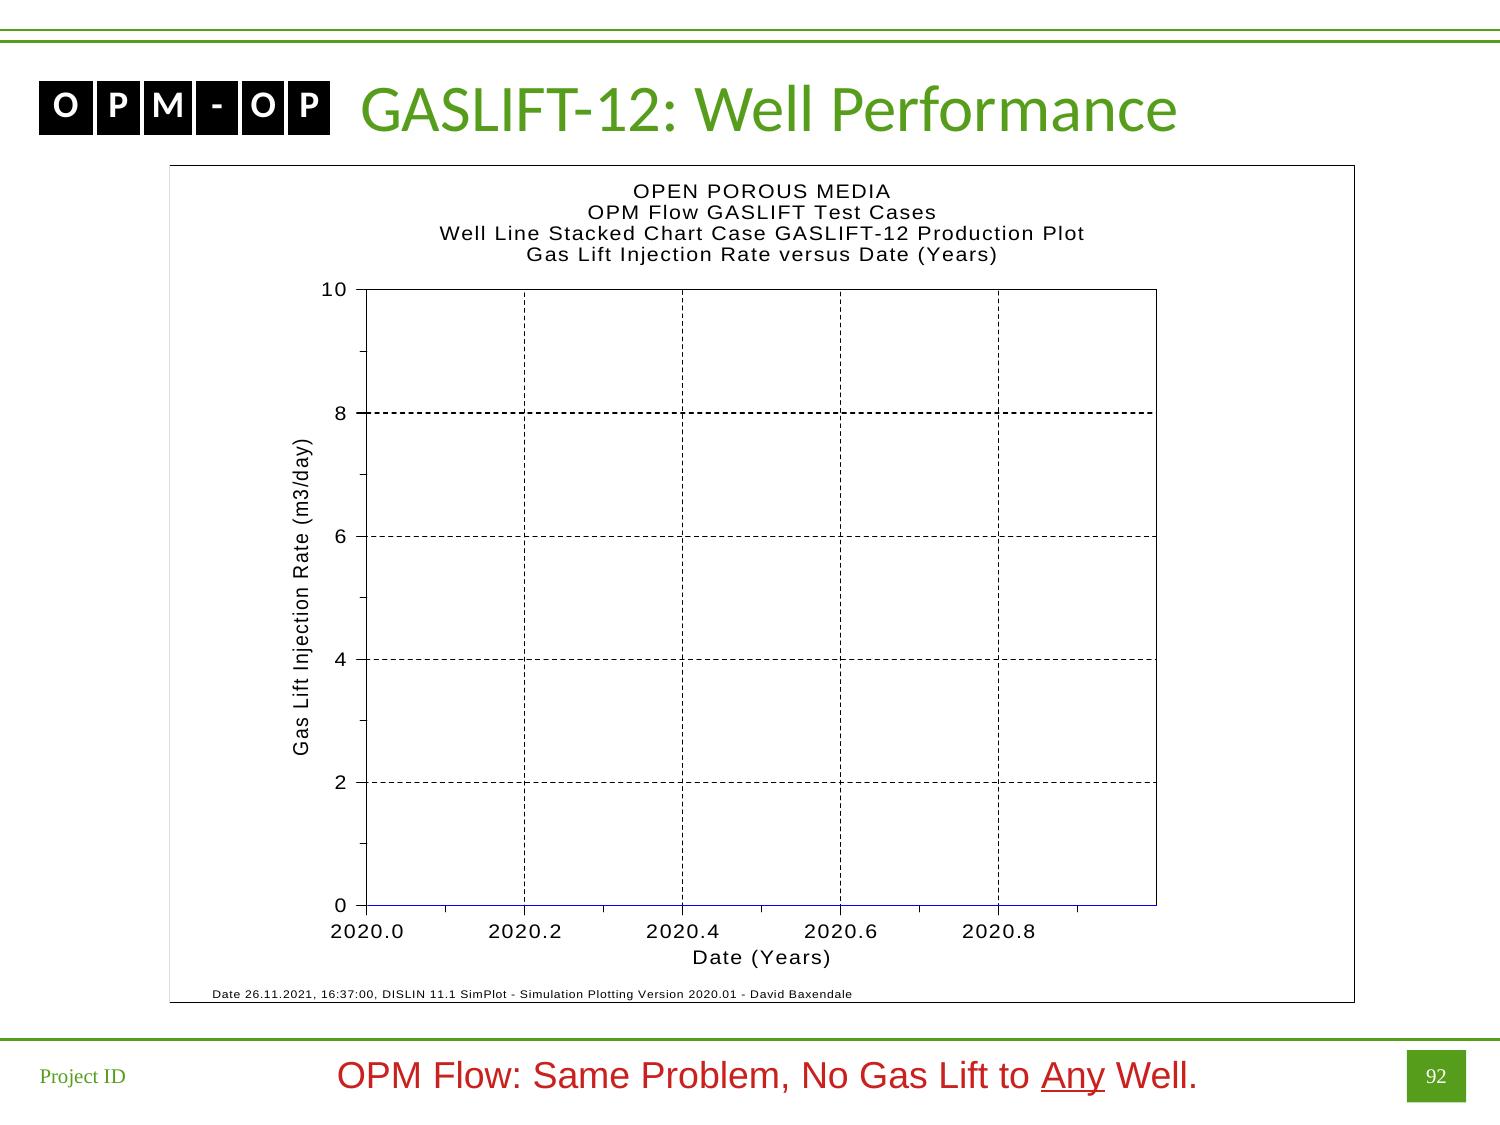

# GASLIFT-12: Well Performance
OPM Flow: Same Problem, No Gas Lift to Any Well.
Project ID
92